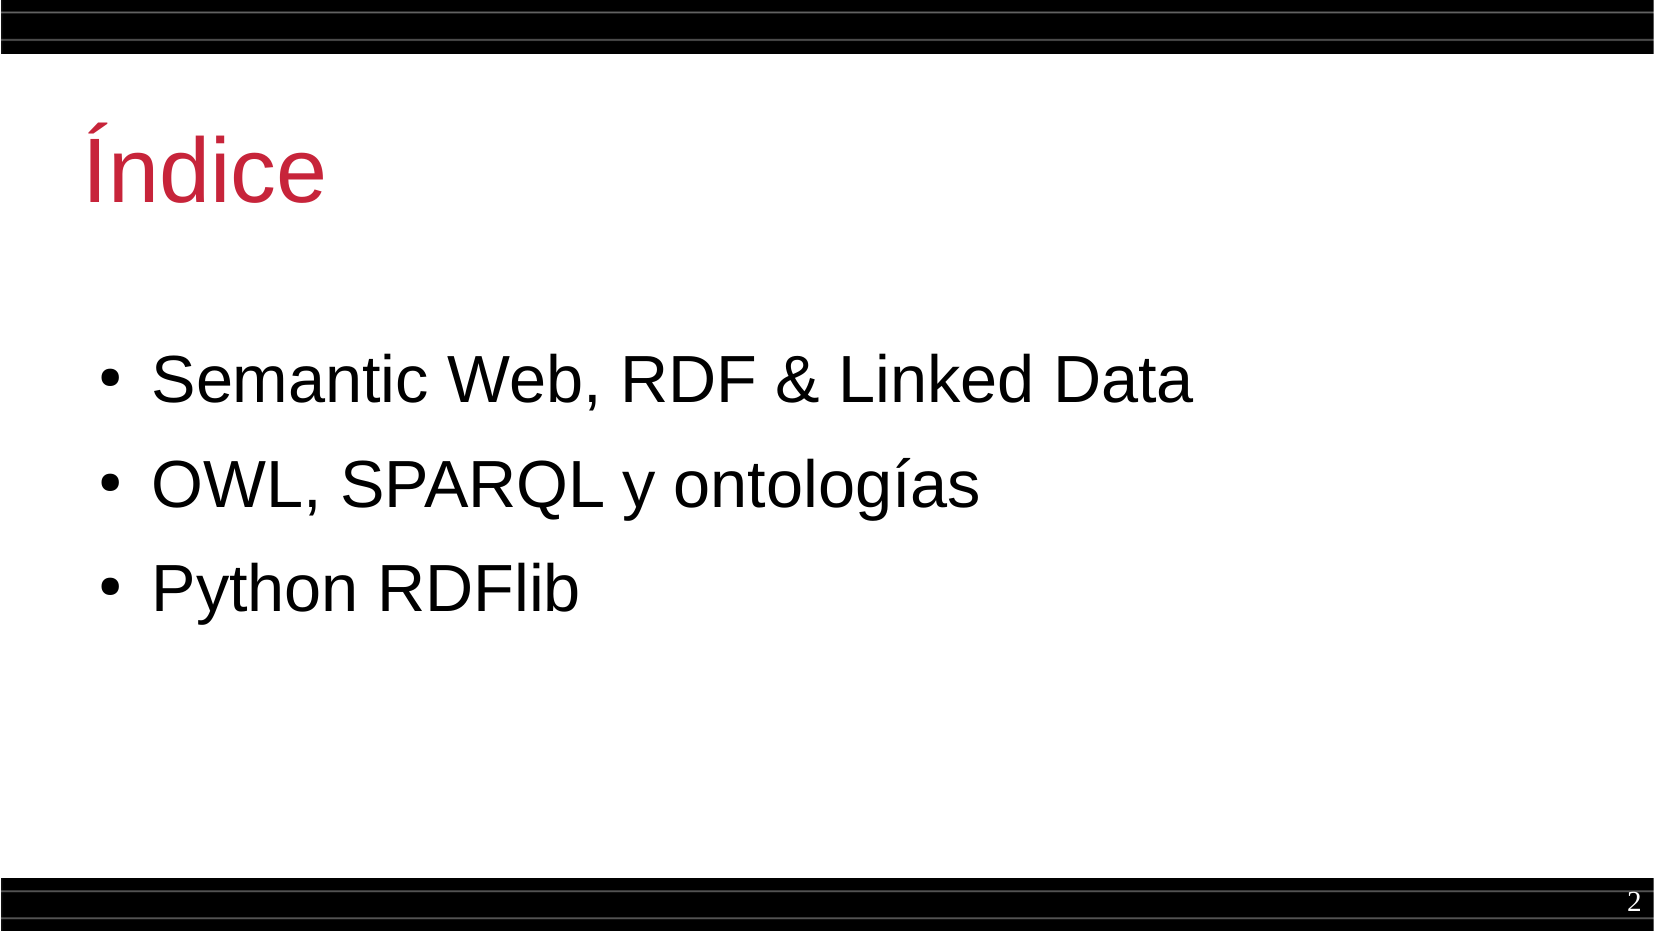

# Índice
Semantic Web, RDF & Linked Data
OWL, SPARQL y ontologías
Python RDFlib